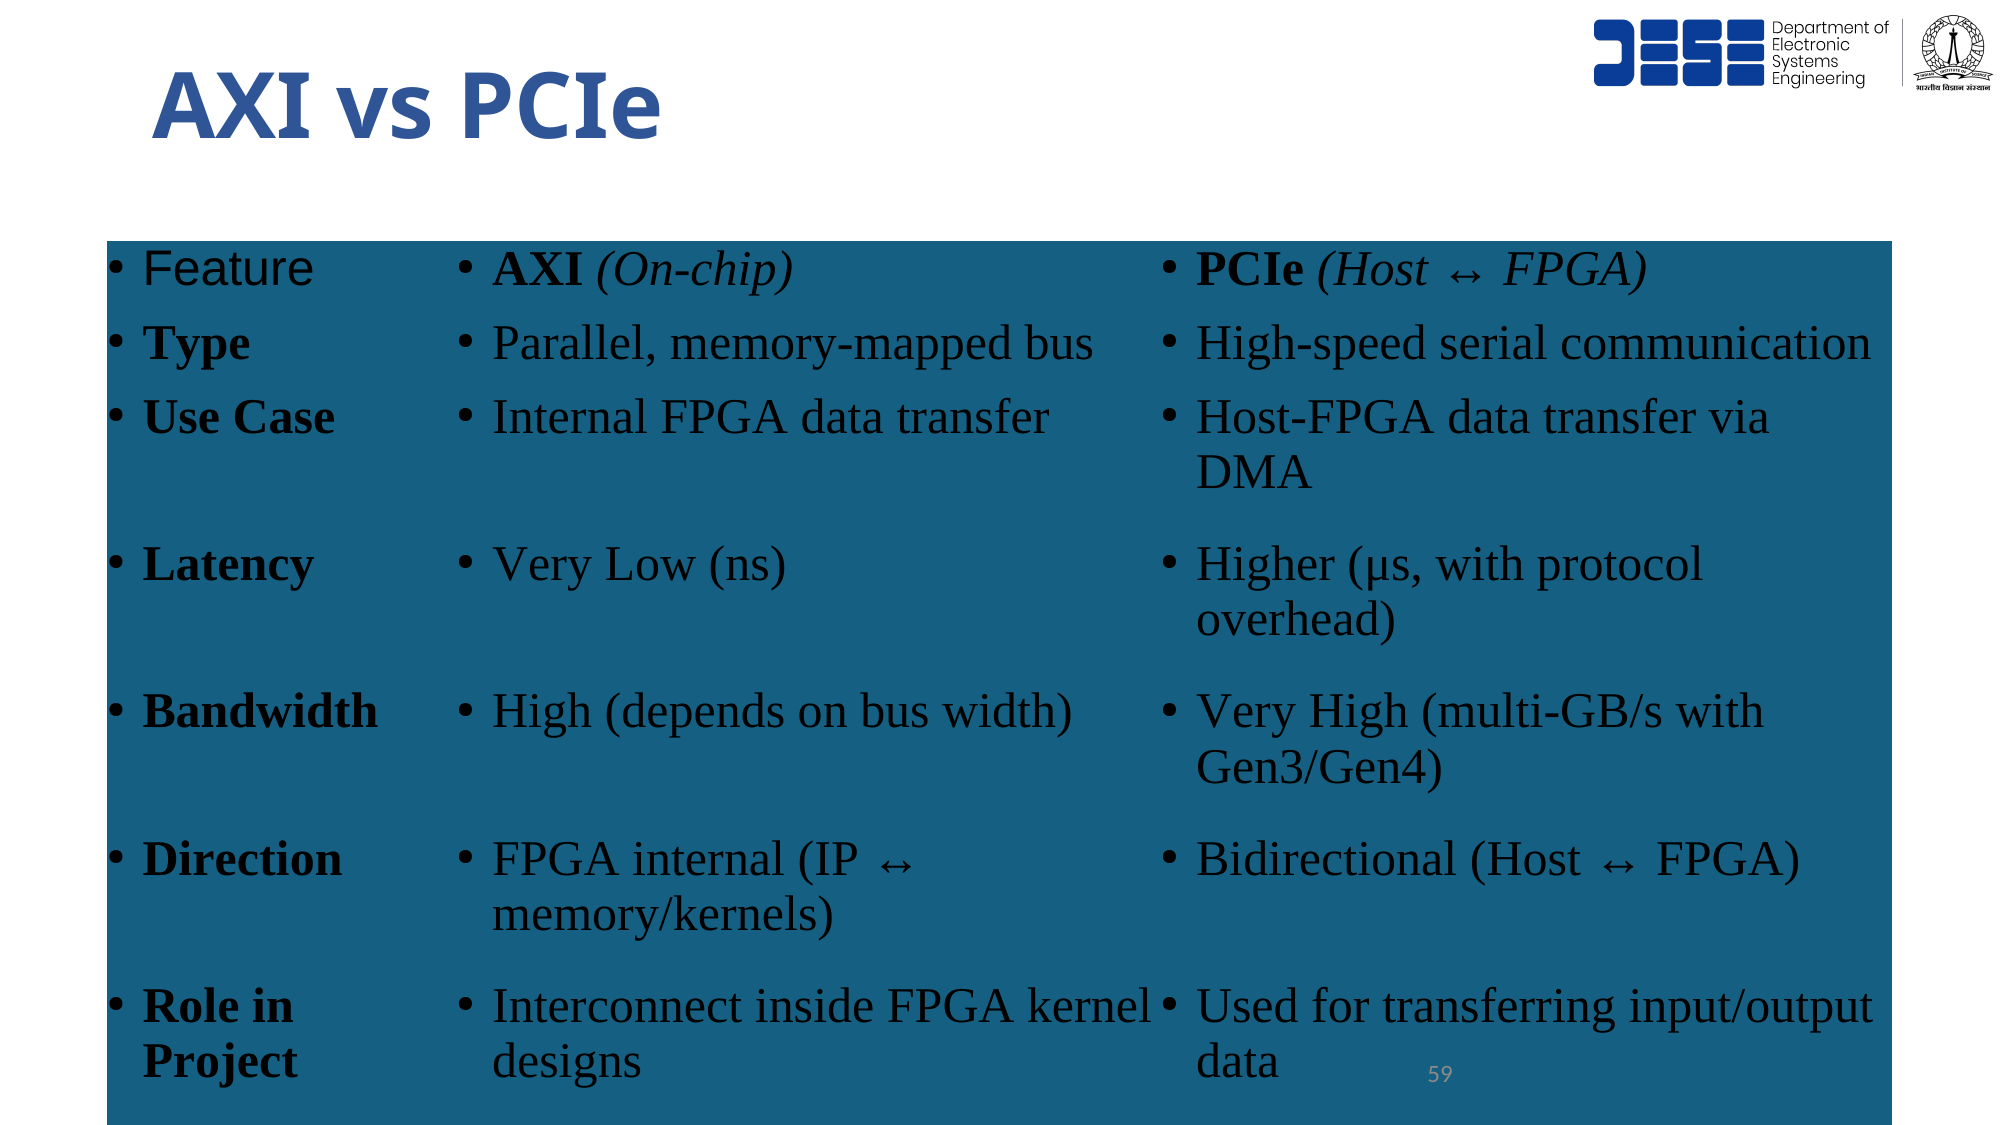

# AXI vs PCIe
| Feature | AXI (On-chip) | PCIe (Host ↔ FPGA) |
| --- | --- | --- |
| Type | Parallel, memory-mapped bus | High-speed serial communication |
| Use Case | Internal FPGA data transfer | Host-FPGA data transfer via DMA |
| Latency | Very Low (ns) | Higher (μs, with protocol overhead) |
| Bandwidth | High (depends on bus width) | Very High (multi-GB/s with Gen3/Gen4) |
| Direction | FPGA internal (IP ↔ memory/kernels) | Bidirectional (Host ↔ FPGA) |
| Role in Project | Interconnect inside FPGA kernel designs | Used for transferring input/output data |